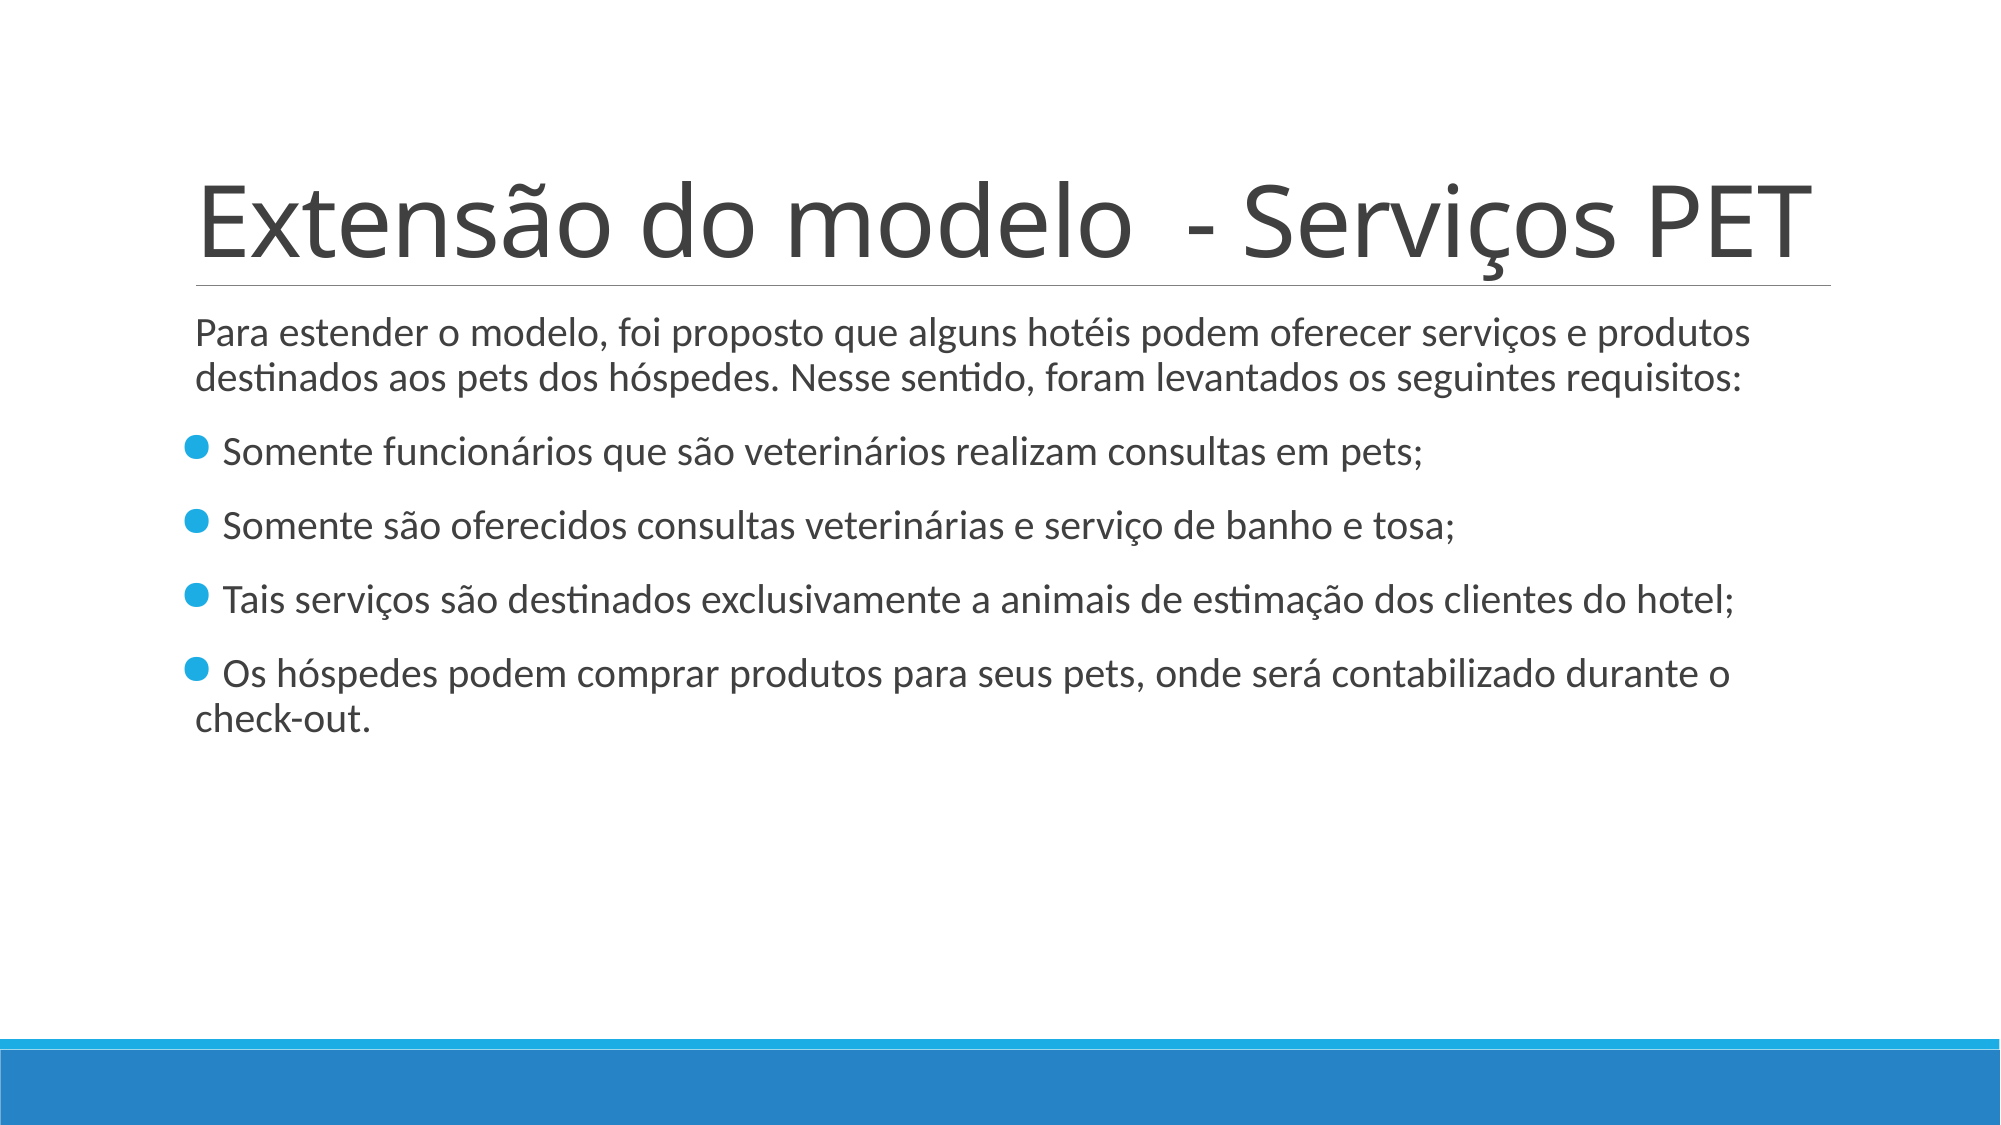

# Extensão do modelo - Serviços PET
Para estender o modelo, foi proposto que alguns hotéis podem oferecer serviços e produtos destinados aos pets dos hóspedes. Nesse sentido, foram levantados os seguintes requisitos:
 Somente funcionários que são veterinários realizam consultas em pets;
 Somente são oferecidos consultas veterinárias e serviço de banho e tosa;
 Tais serviços são destinados exclusivamente a animais de estimação dos clientes do hotel;
 Os hóspedes podem comprar produtos para seus pets, onde será contabilizado durante o check-out.